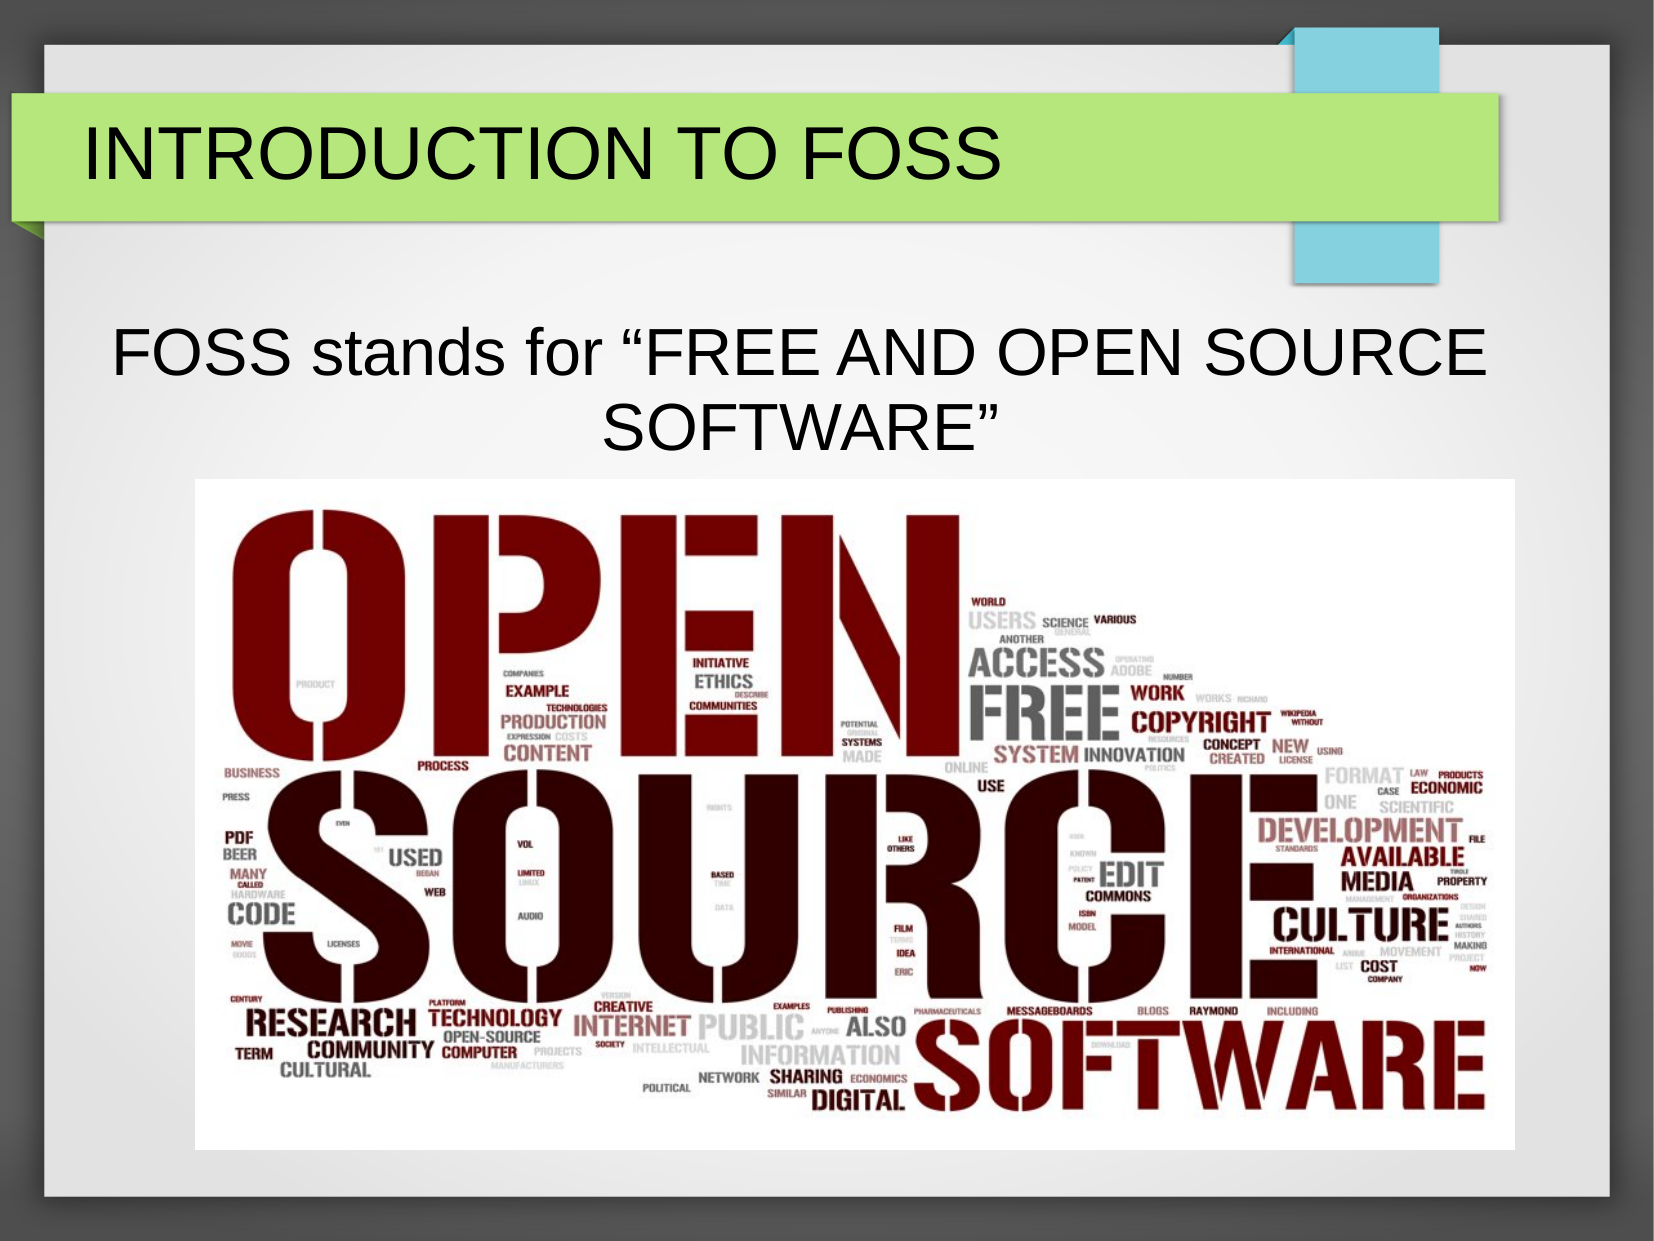

# INTRODUCTION TO FOSS
FOSS stands for “FREE AND OPEN SOURCE SOFTWARE”